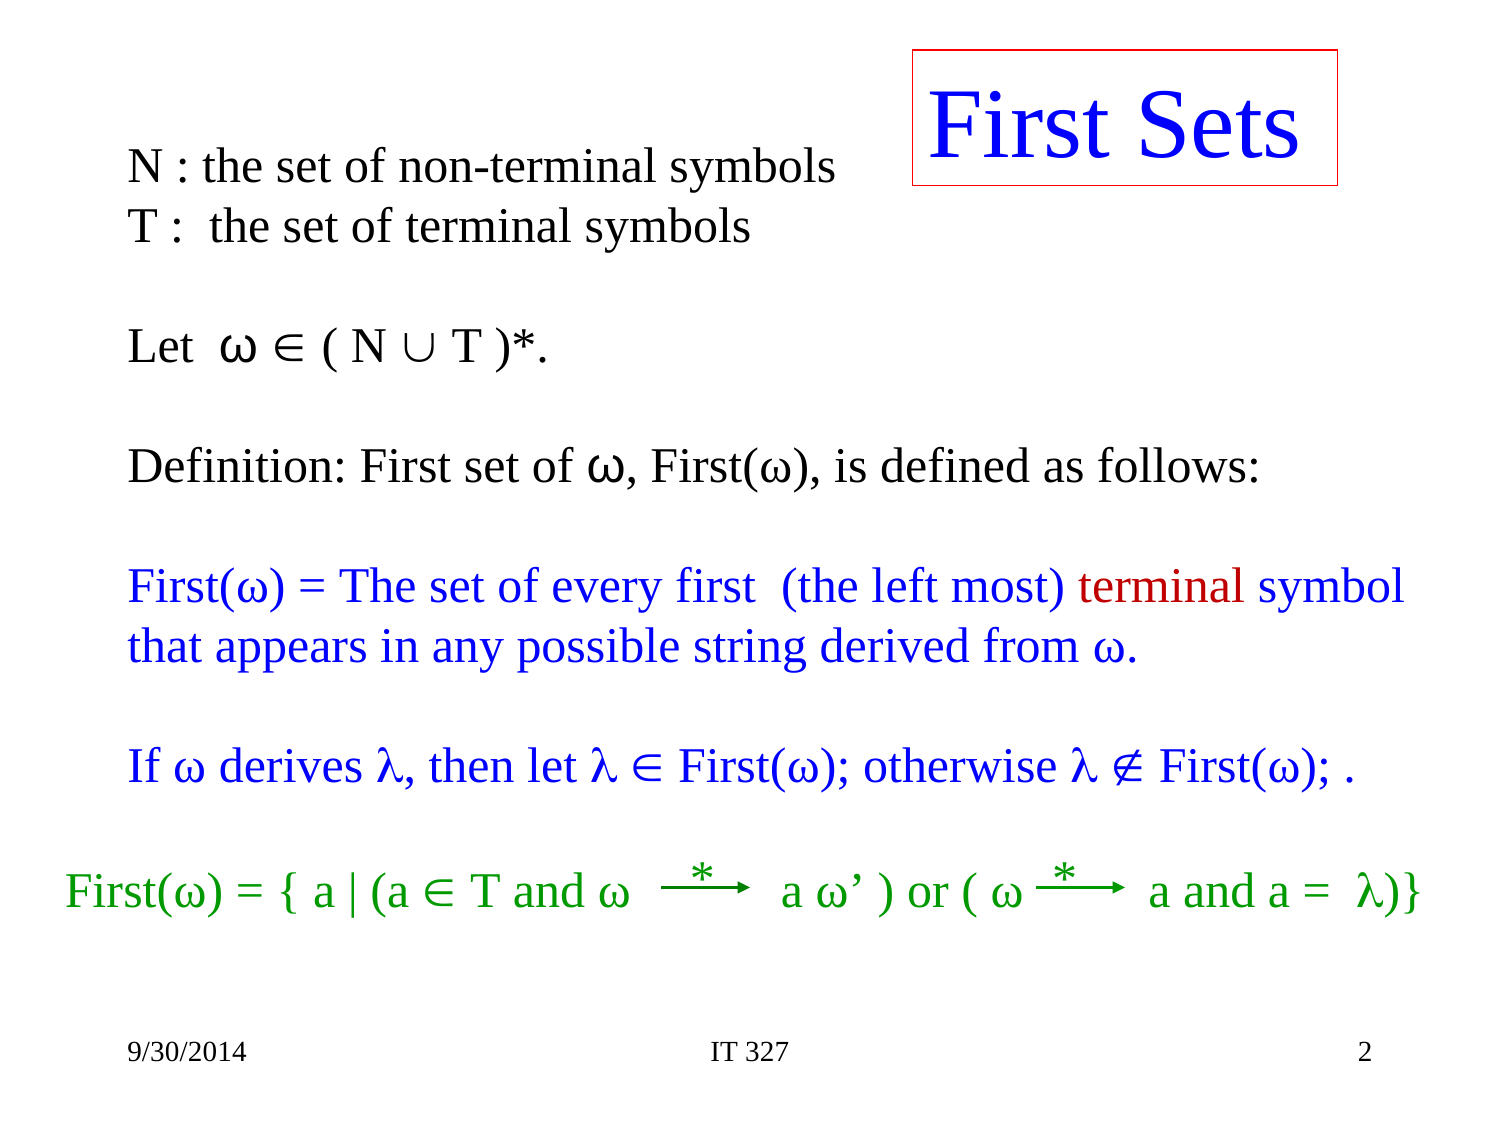

First Sets
N : the set of non-terminal symbols
T : the set of terminal symbols
Let ω  ( N  T )*.
Definition: First set of ω, First(ω), is defined as follows:
First(ω) = The set of every first (the left most) terminal symbol
that appears in any possible string derived from ω.
If ω derives , then let   First(ω); otherwise   First(ω); .
*
*
First(ω) = { a | (a  T and ω a ω’ ) or ( ω a and a = )}
9/30/2014
IT 327